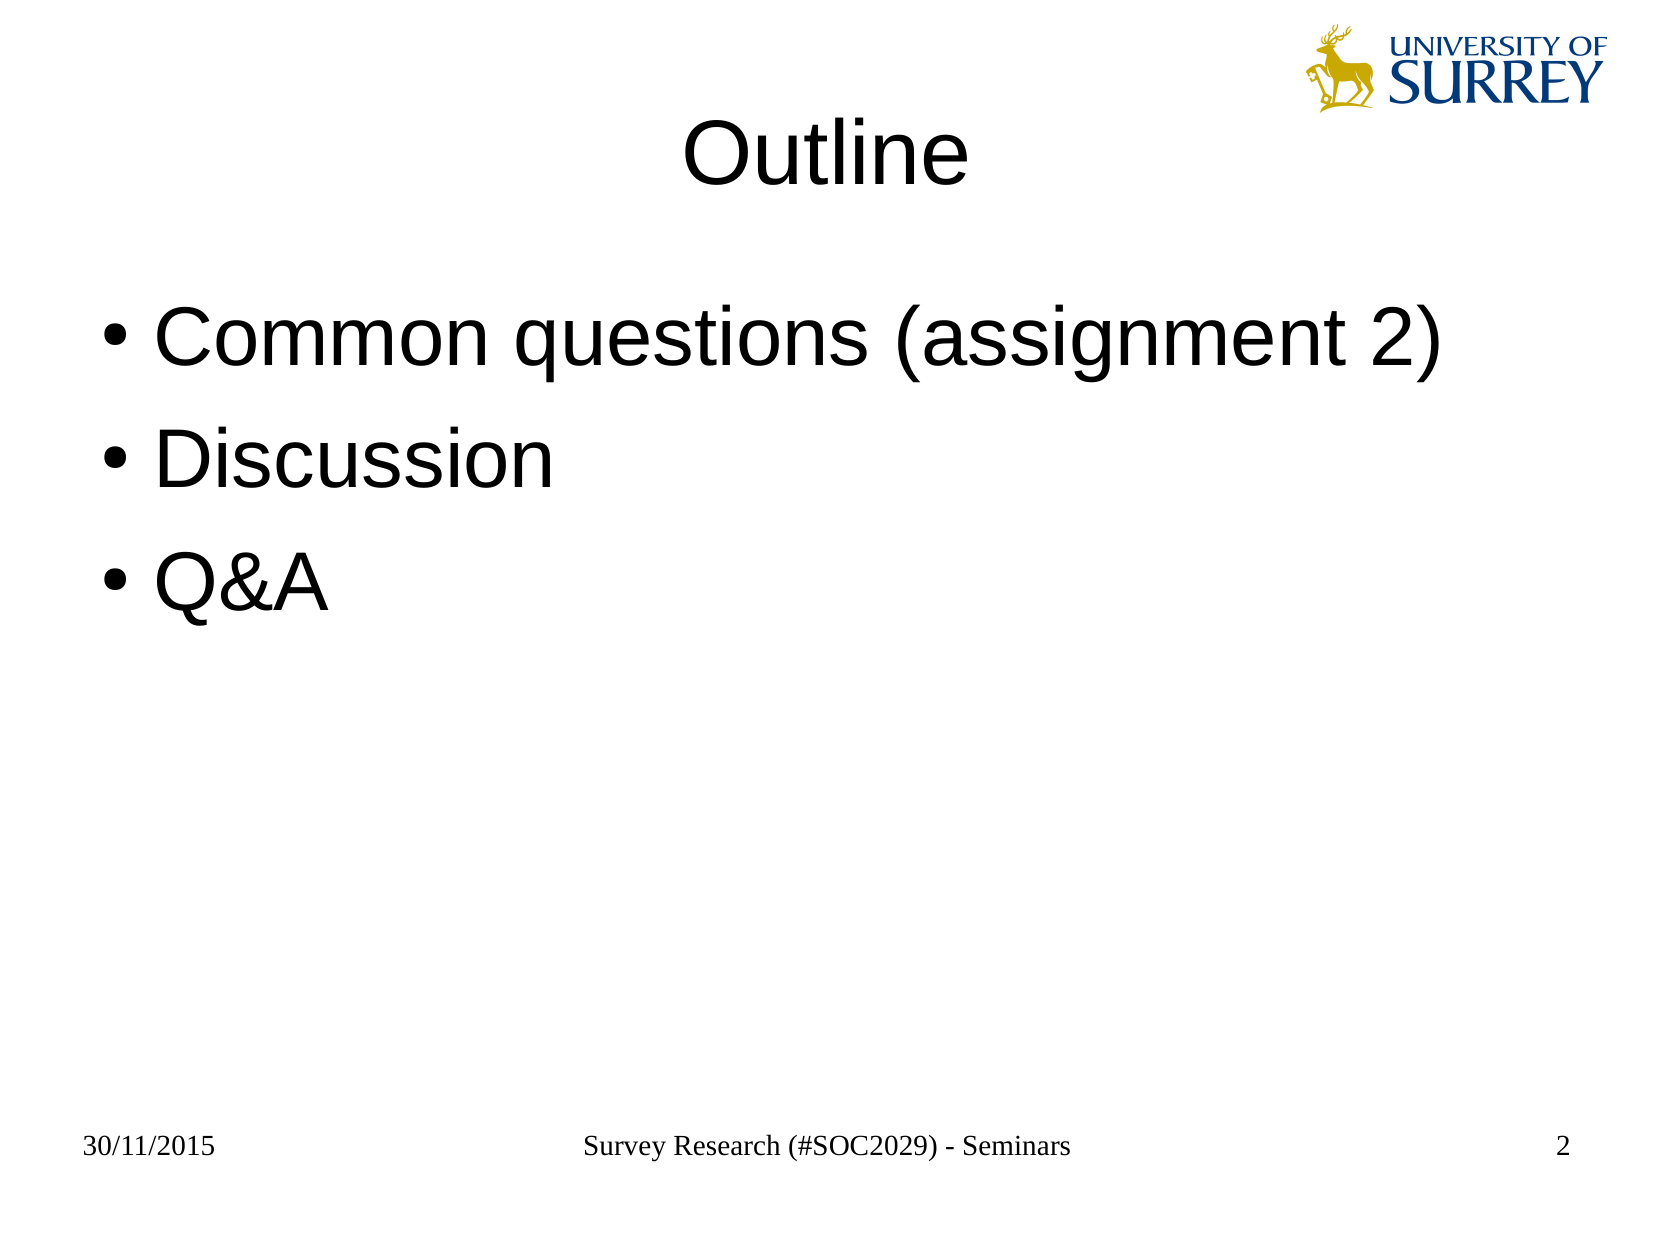

# Outline
Common questions (assignment 2)
Discussion
Q&A
05/10/2015
2